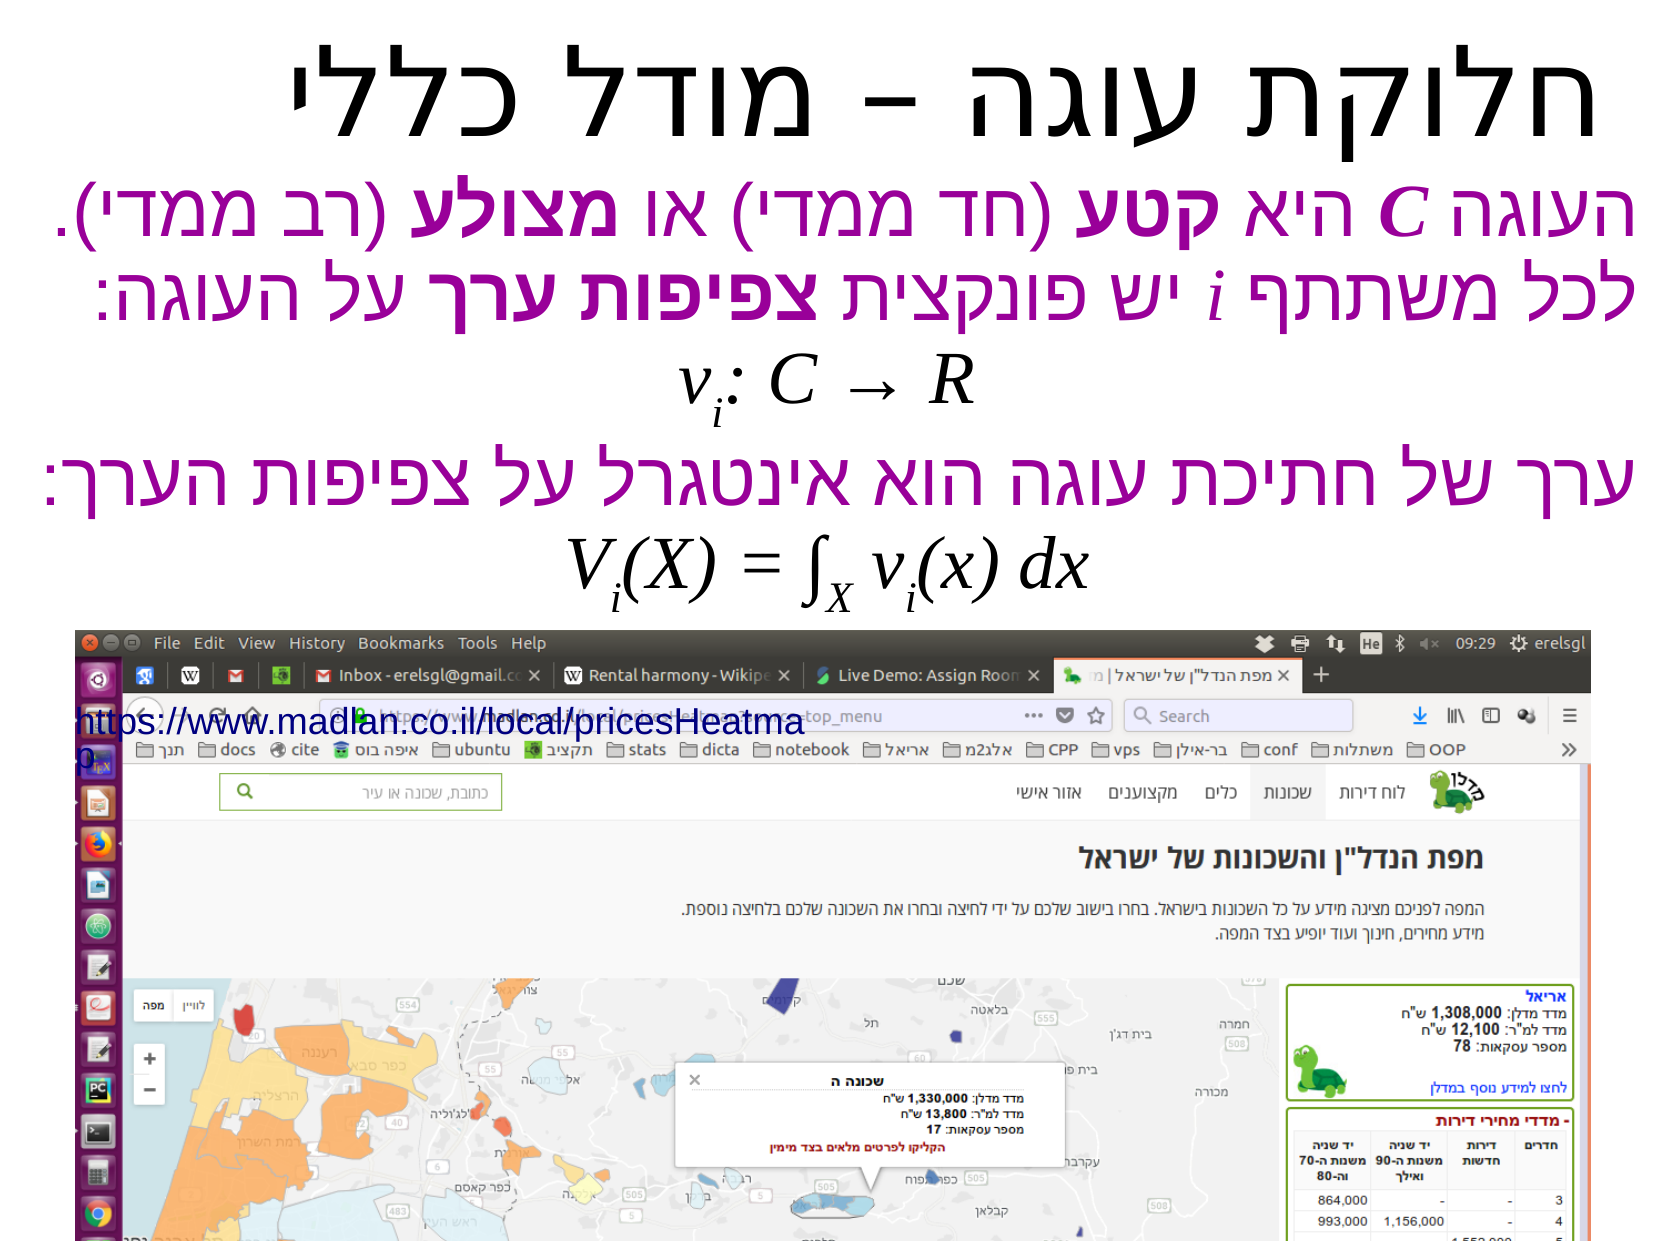

# חלוקת עוגה – מודל כללי
העוגה C היא קטע (חד ממדי) או מצולע (רב ממדי).
לכל משתתף i יש פונקצית צפיפות ערך על העוגה:
vi: C → R
ערך של חתיכת עוגה הוא אינטגרל על צפיפות הערך:
Vi(X) = ∫X vi(x) dx
https://www.madlan.co.il/local/pricesHeatmap